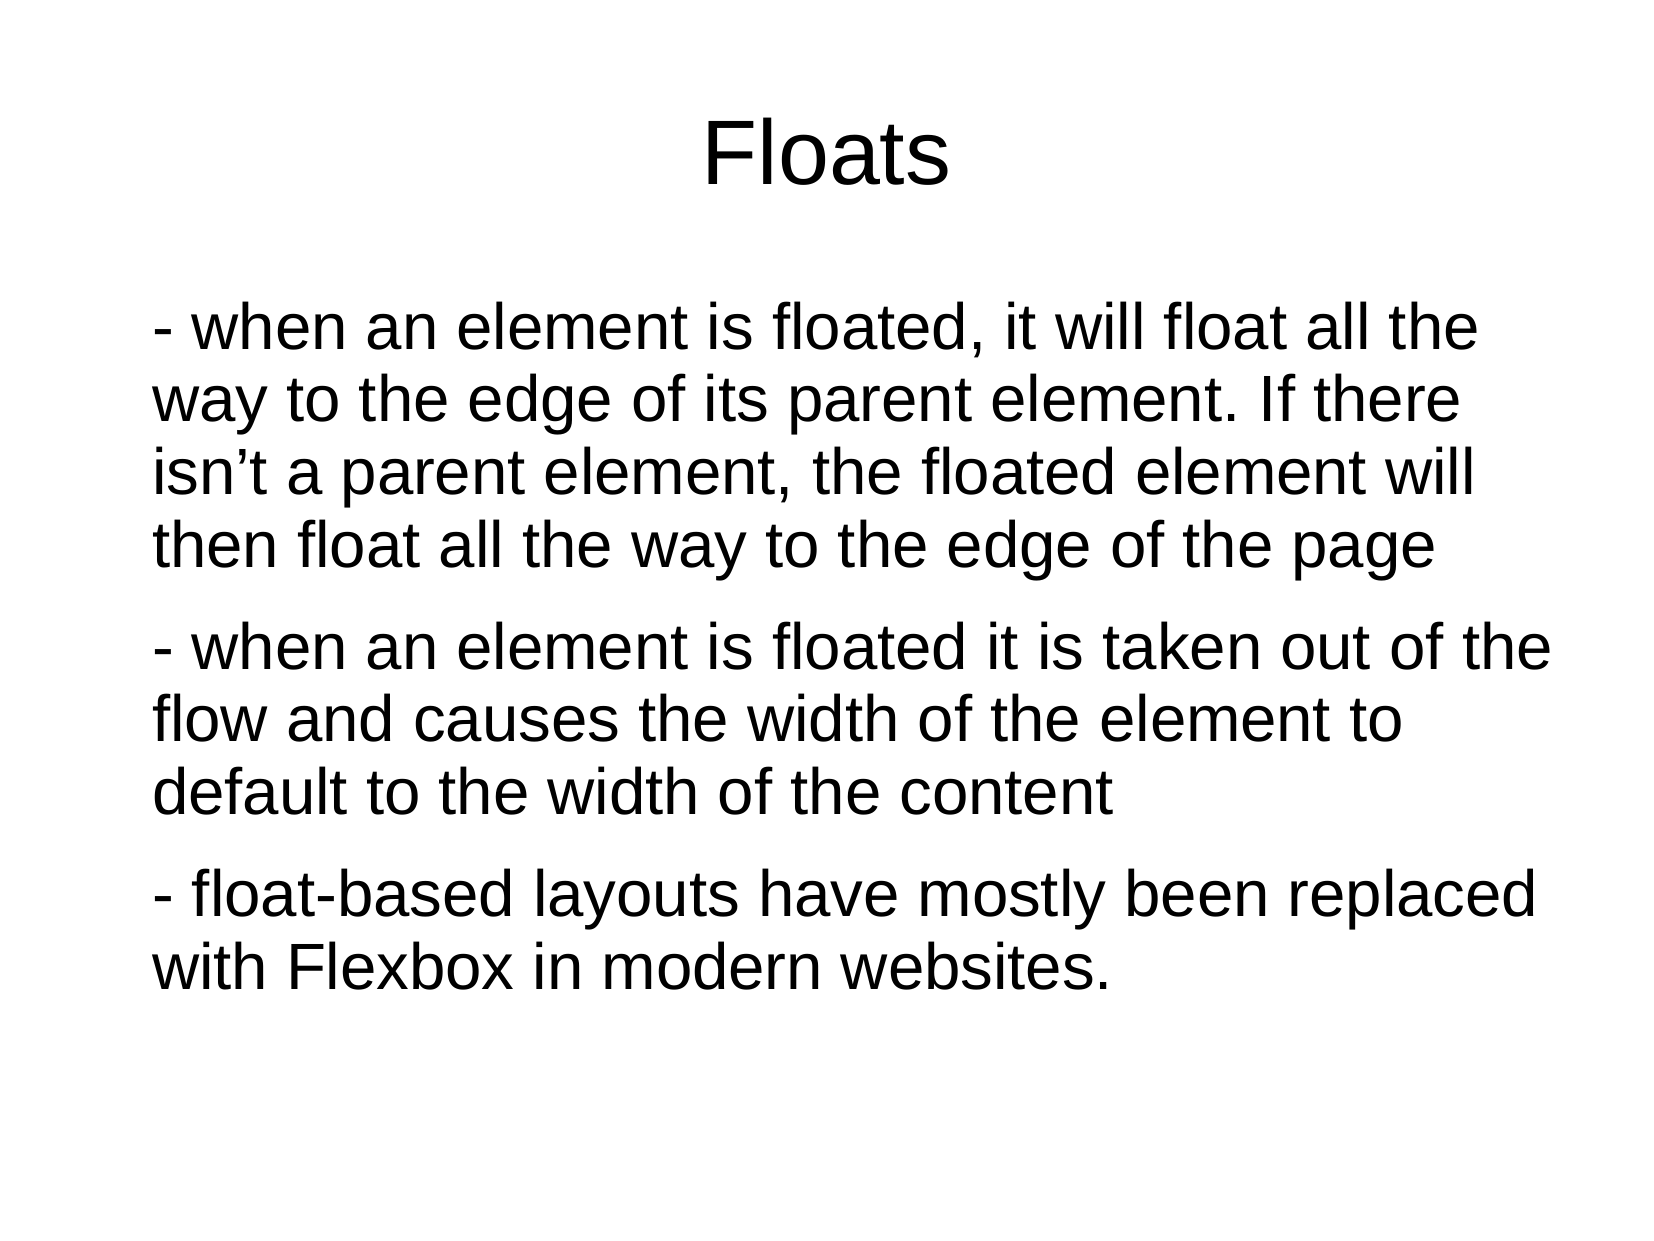

# Floats
- when an element is floated, it will float all the way to the edge of its parent element. If there isn’t a parent element, the floated element will then float all the way to the edge of the page
- when an element is floated it is taken out of the flow and causes the width of the element to default to the width of the content
- float-based layouts have mostly been replaced with Flexbox in modern websites.